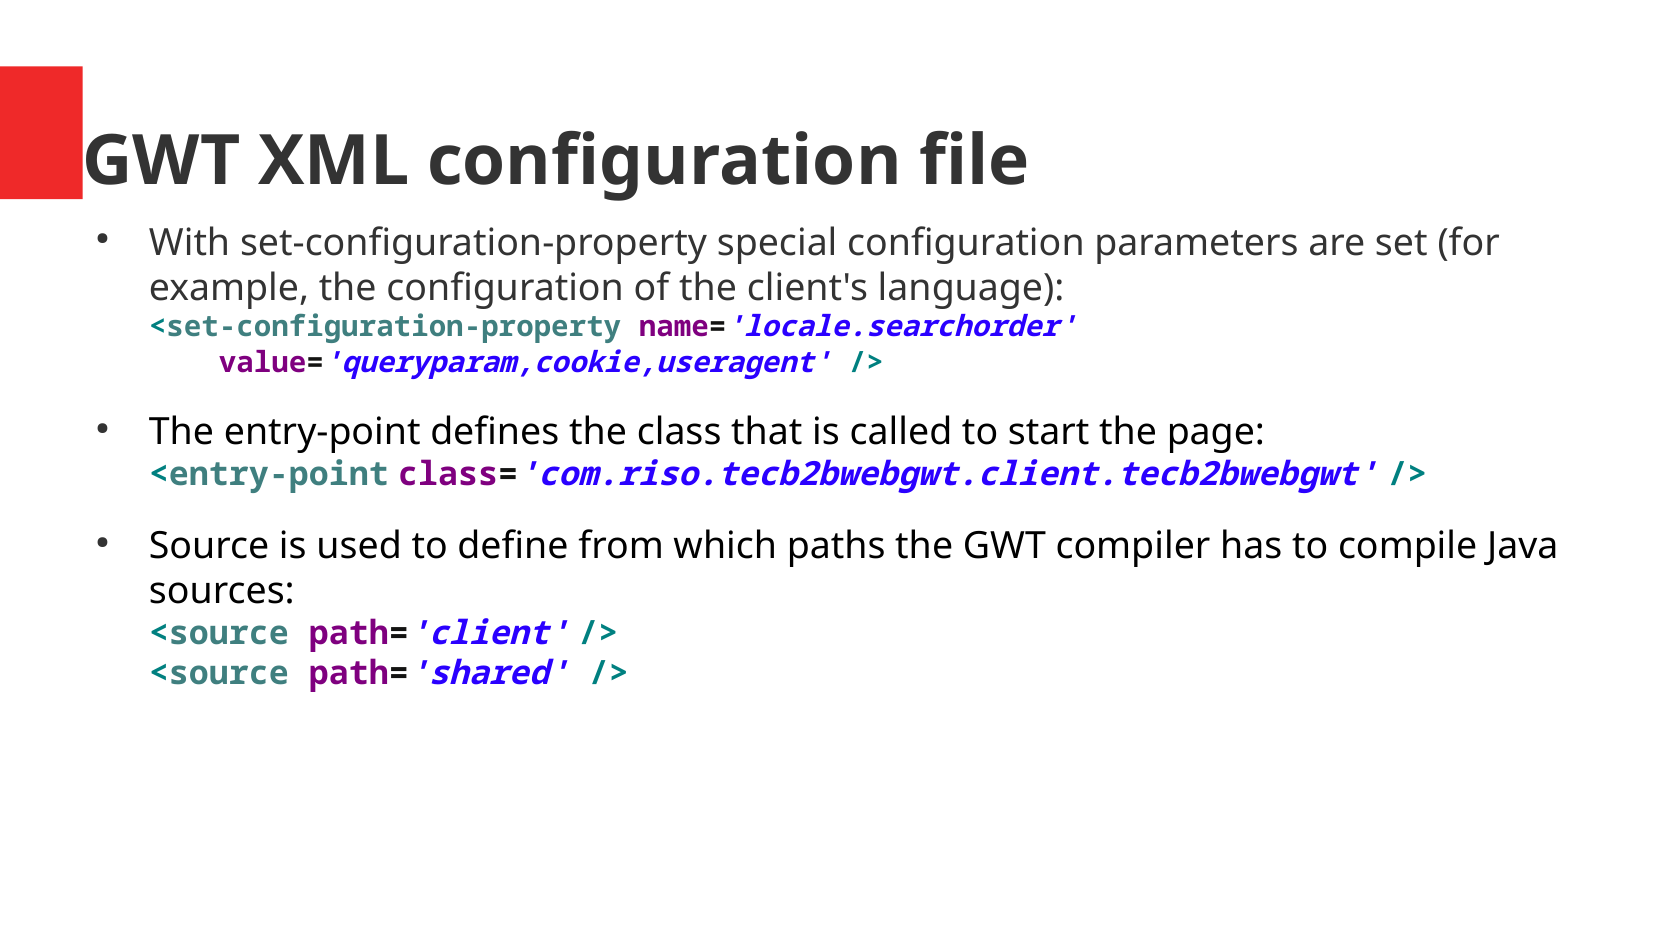

# GWT XML configuration file
With set-configuration-property special configuration parameters are set (for example, the configuration of the client's language):
<set-configuration-property name='locale.searchorder'
 value='queryparam,cookie,useragent' />
The entry-point defines the class that is called to start the page:
<entry-point class='com.riso.tecb2bwebgwt.client.tecb2bwebgwt' />
Source is used to define from which paths the GWT compiler has to compile Java sources:
<source path='client' />
<source path='shared' />